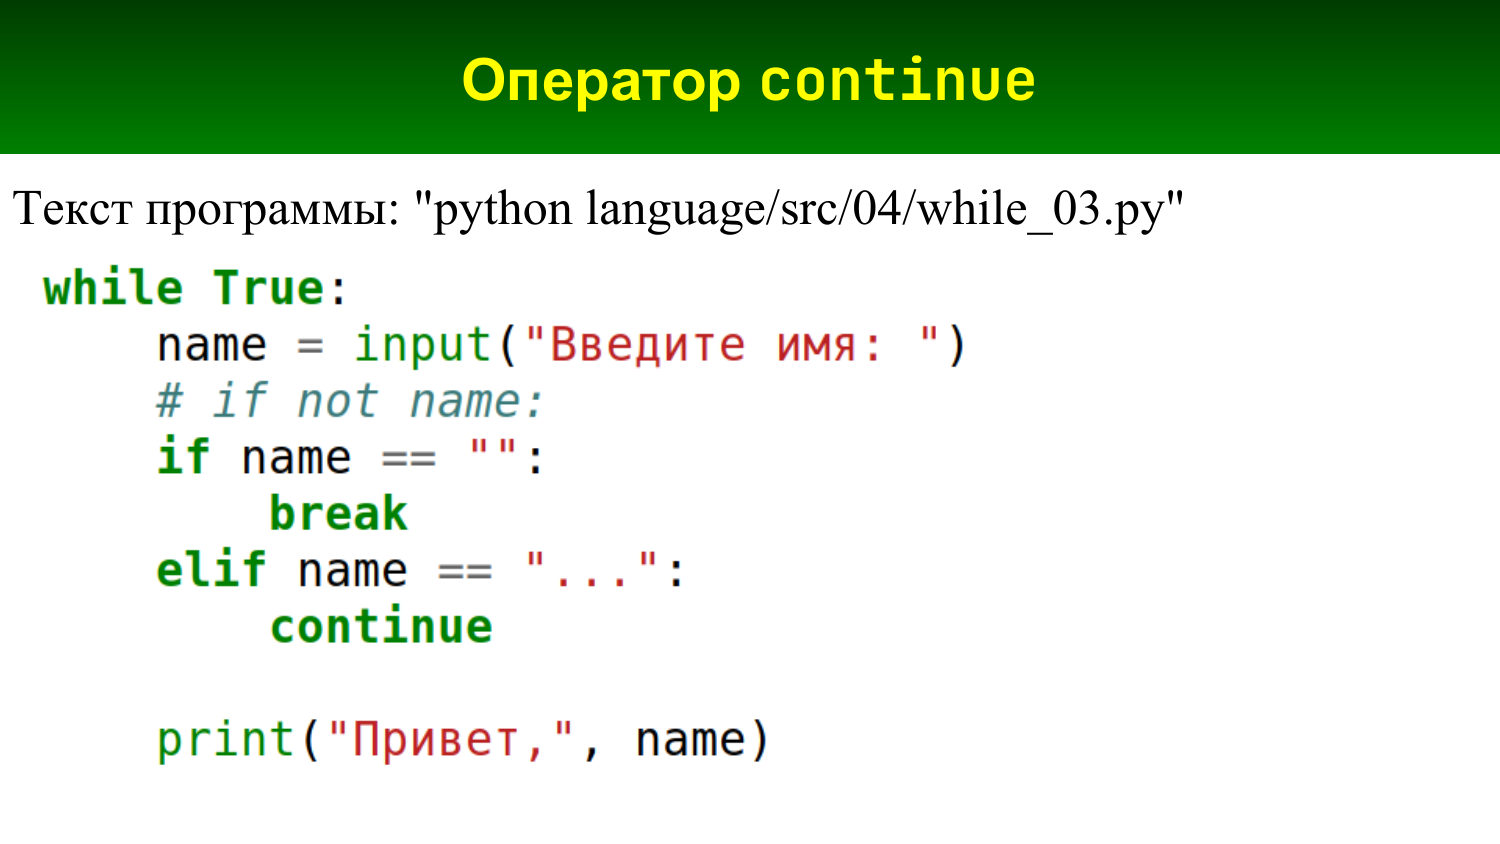

# Оператор continue
Текст программы: "python language/src/04/while_03.py"